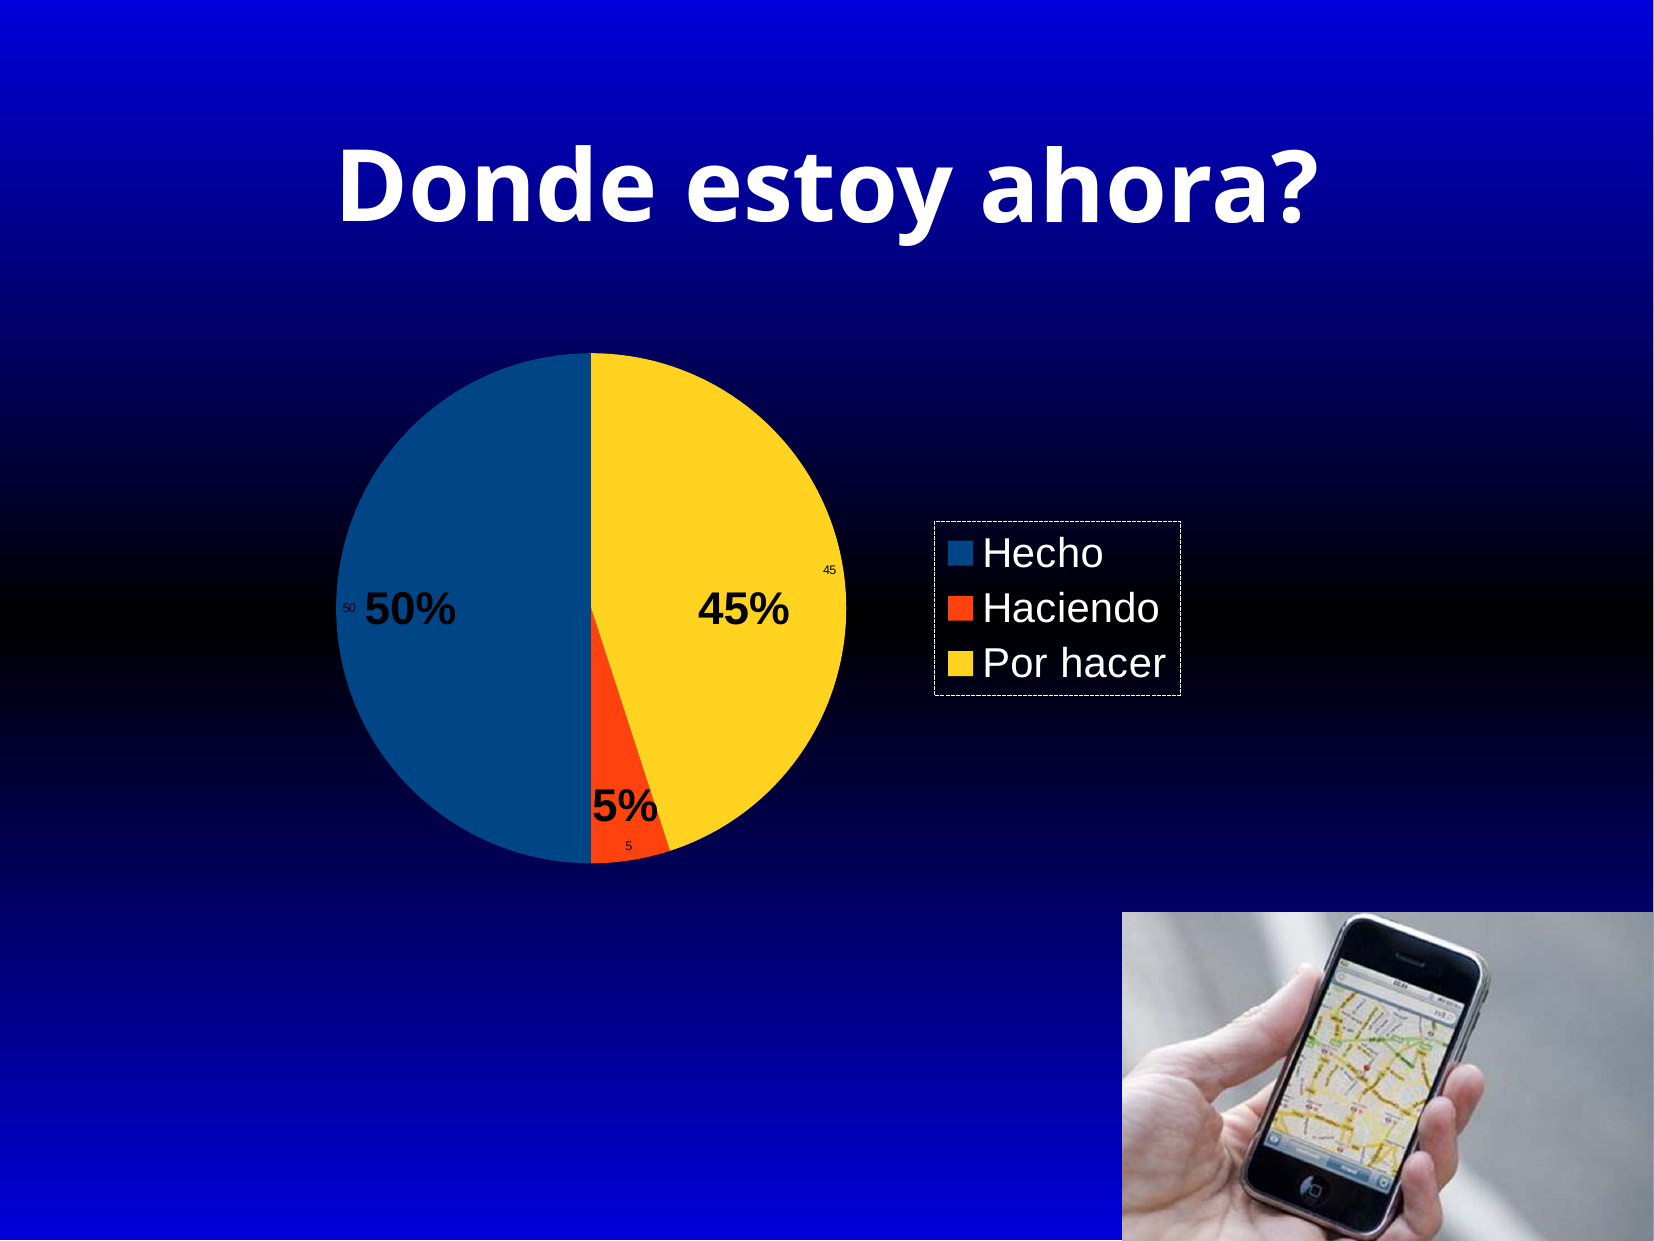

#
Donde estoy ahora?
### Chart
| Category | Columna 1 | Columna 2 |
|---|---|---|
| Hecho | 50.0 | 50.0 |
| Haciendo | 5.0 | 5.0 |
| Por hacer | 45.0 | 45.0 |5%